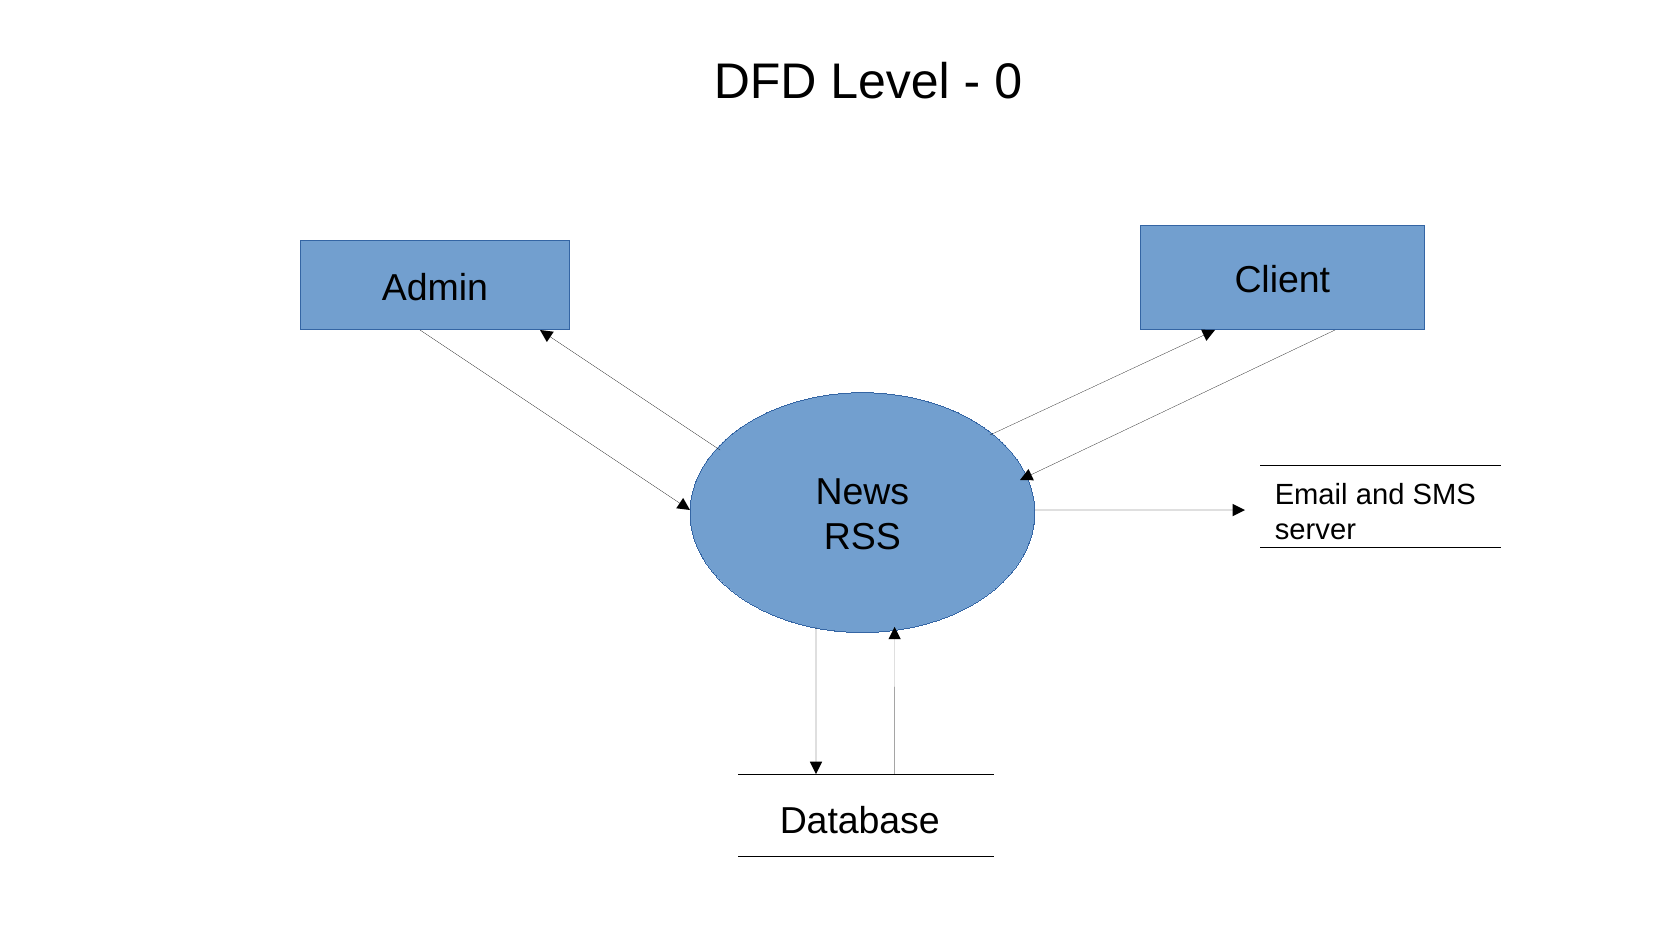

DFD Level - 0
Client
Admin
News
RSS
Email and SMS server
Database